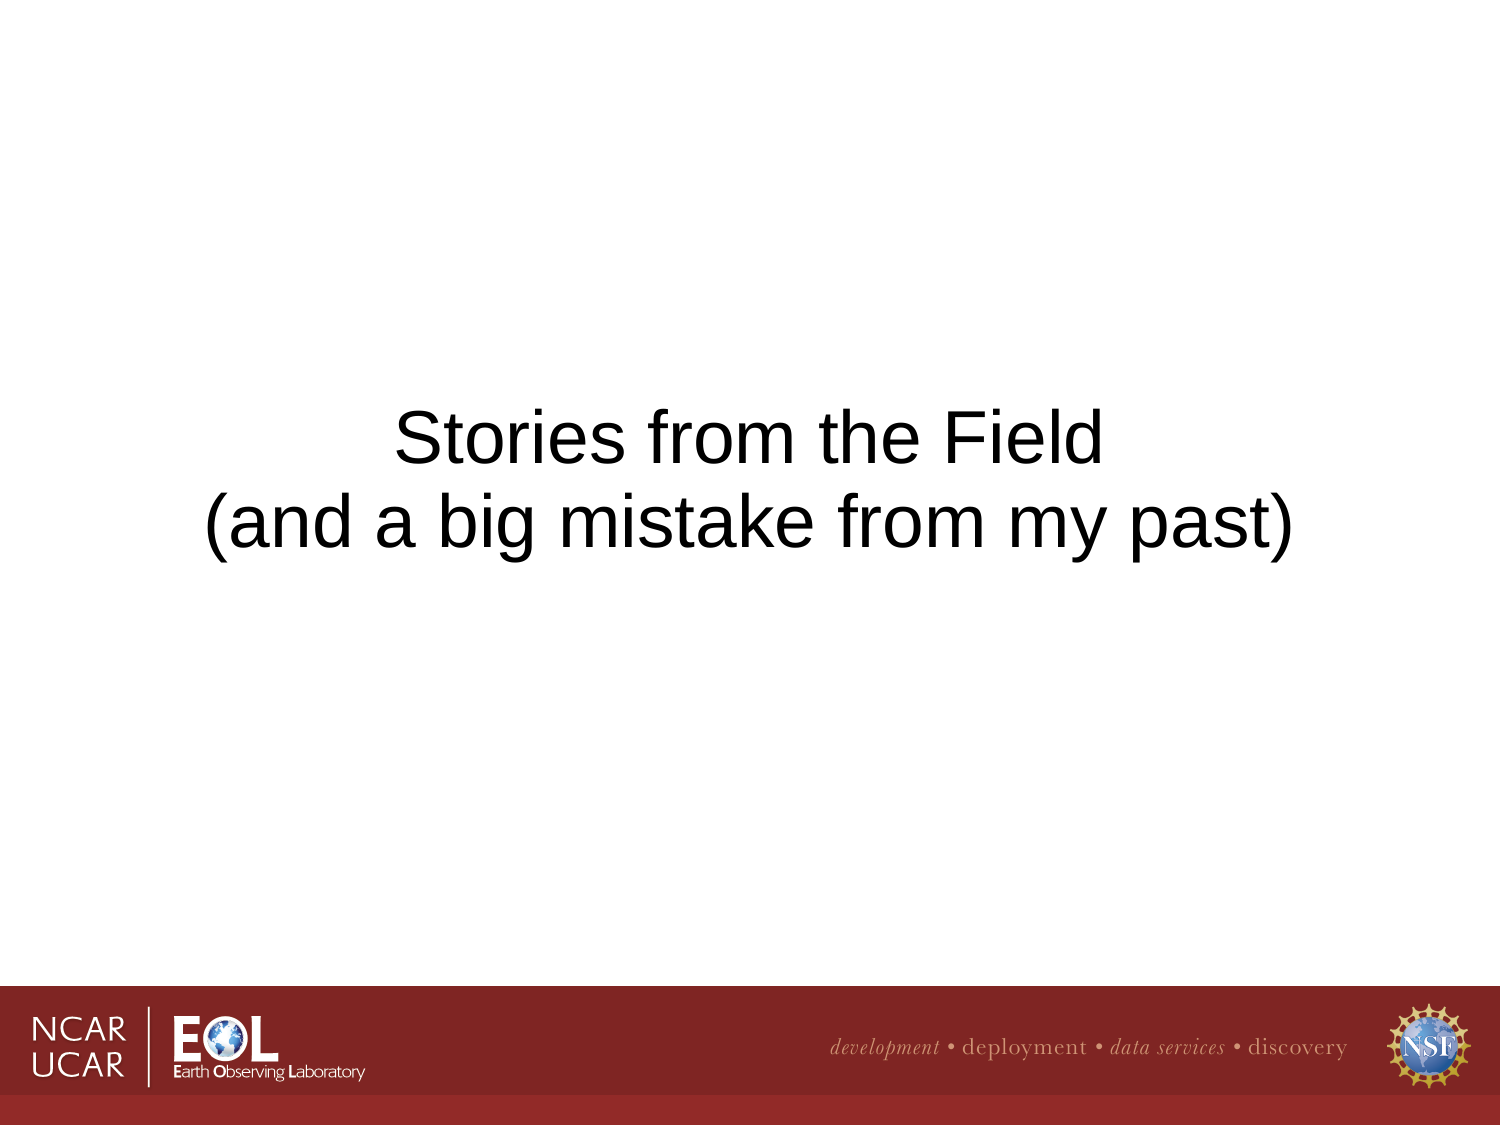

# Stories from the Field (and a big mistake from my past)